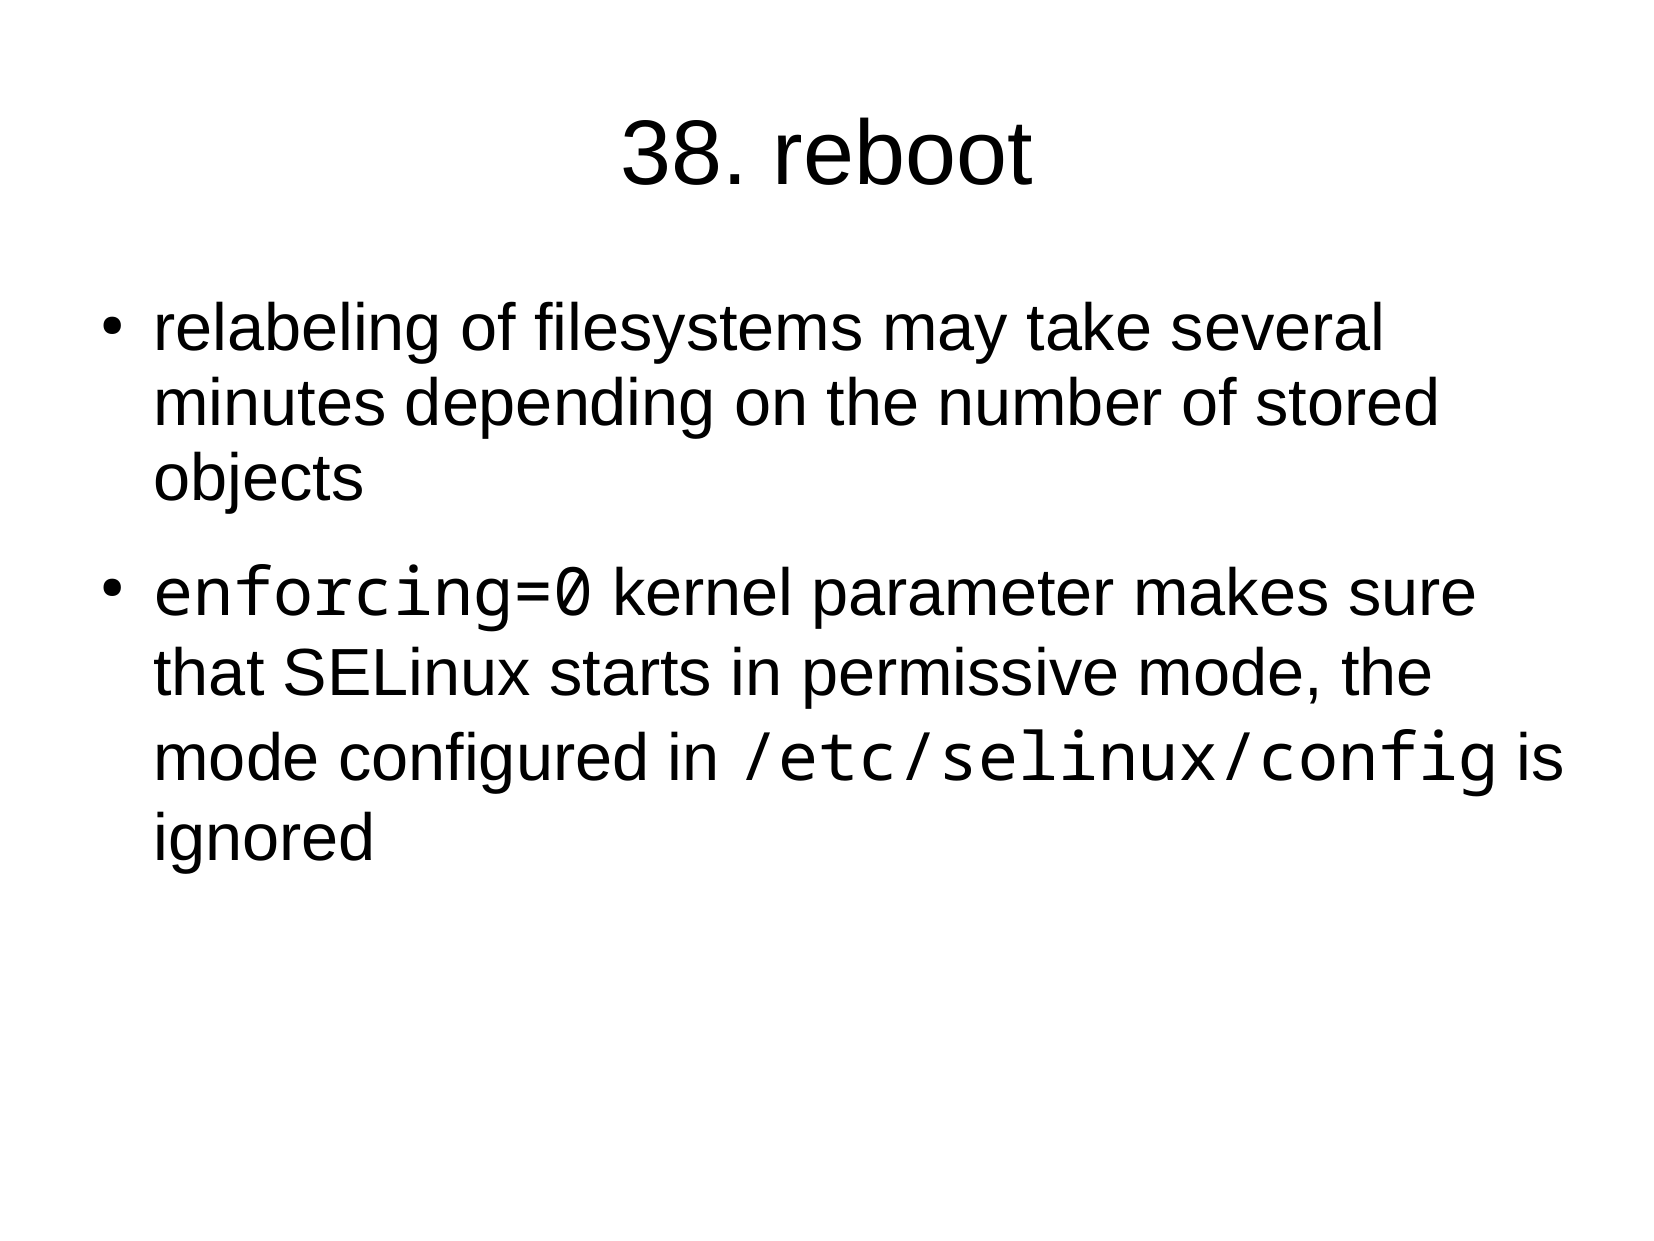

# 38. reboot
relabeling of filesystems may take several minutes depending on the number of stored objects
enforcing=0 kernel parameter makes sure that SELinux starts in permissive mode, the mode configured in /etc/selinux/config is ignored